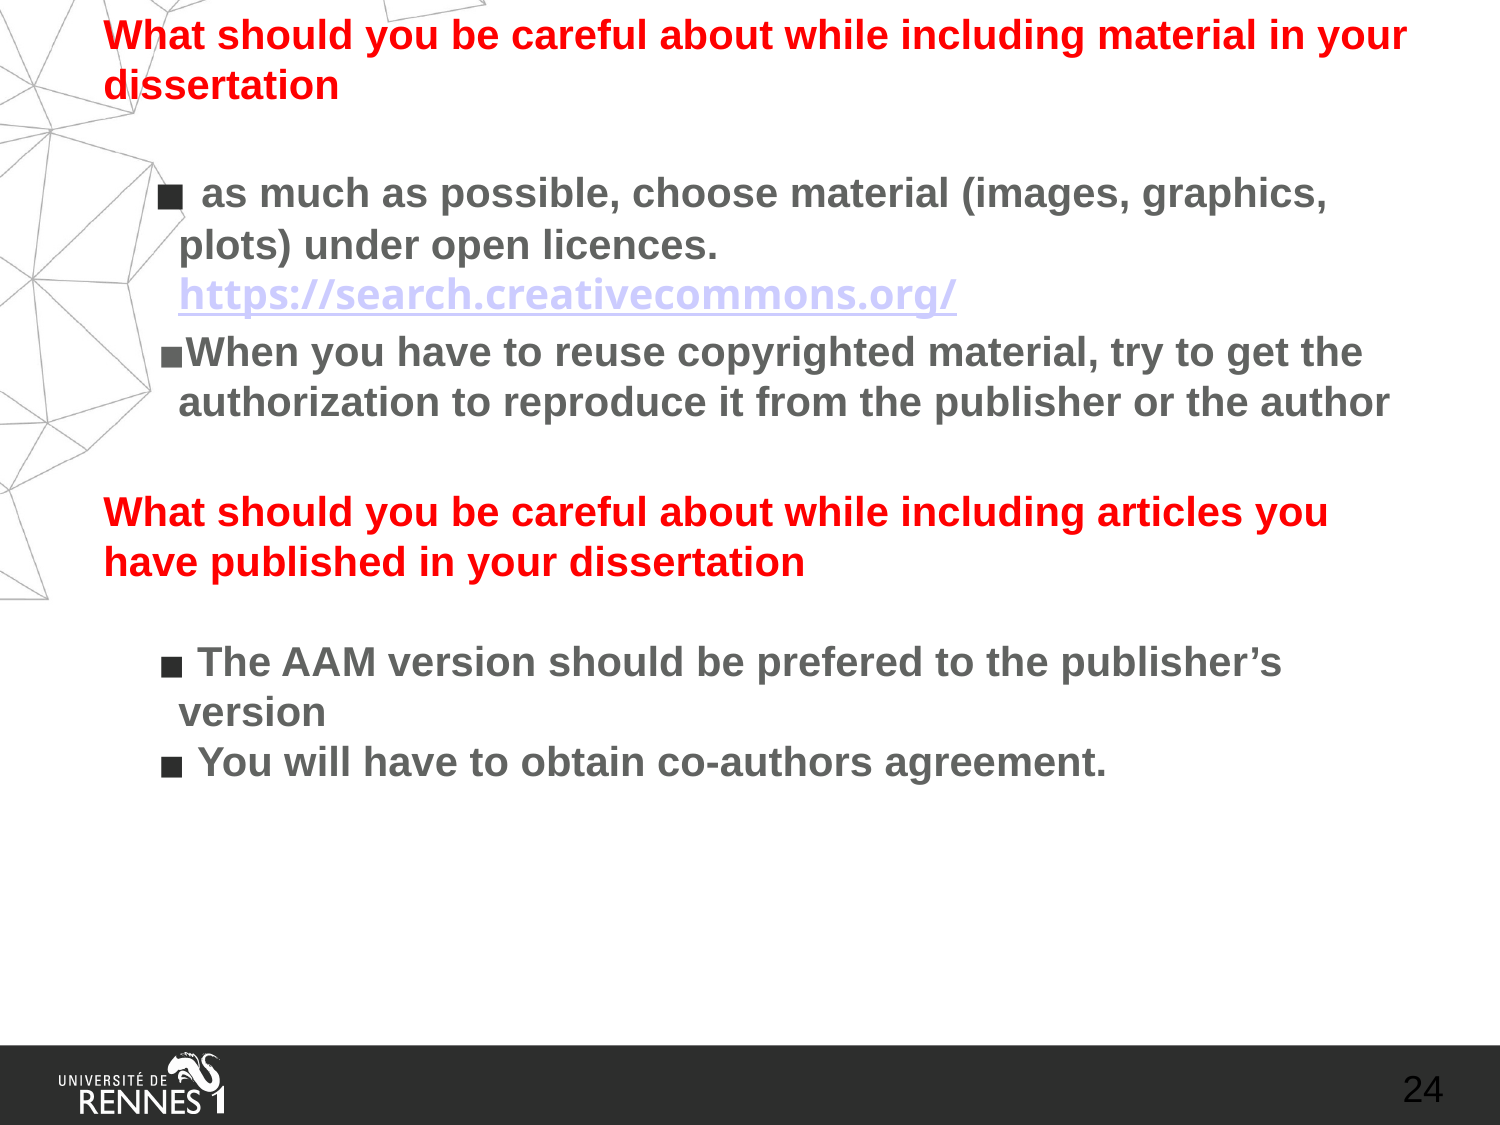

What should you be careful about while including material in your dissertation
 as much as possible, choose material (images, graphics, plots) under open licences.
https://search.creativecommons.org/
When you have to reuse copyrighted material, try to get the authorization to reproduce it from the publisher or the author
What should you be careful about while including articles you have published in your dissertation
 The AAM version should be prefered to the publisher’s version
 You will have to obtain co-authors agreement.